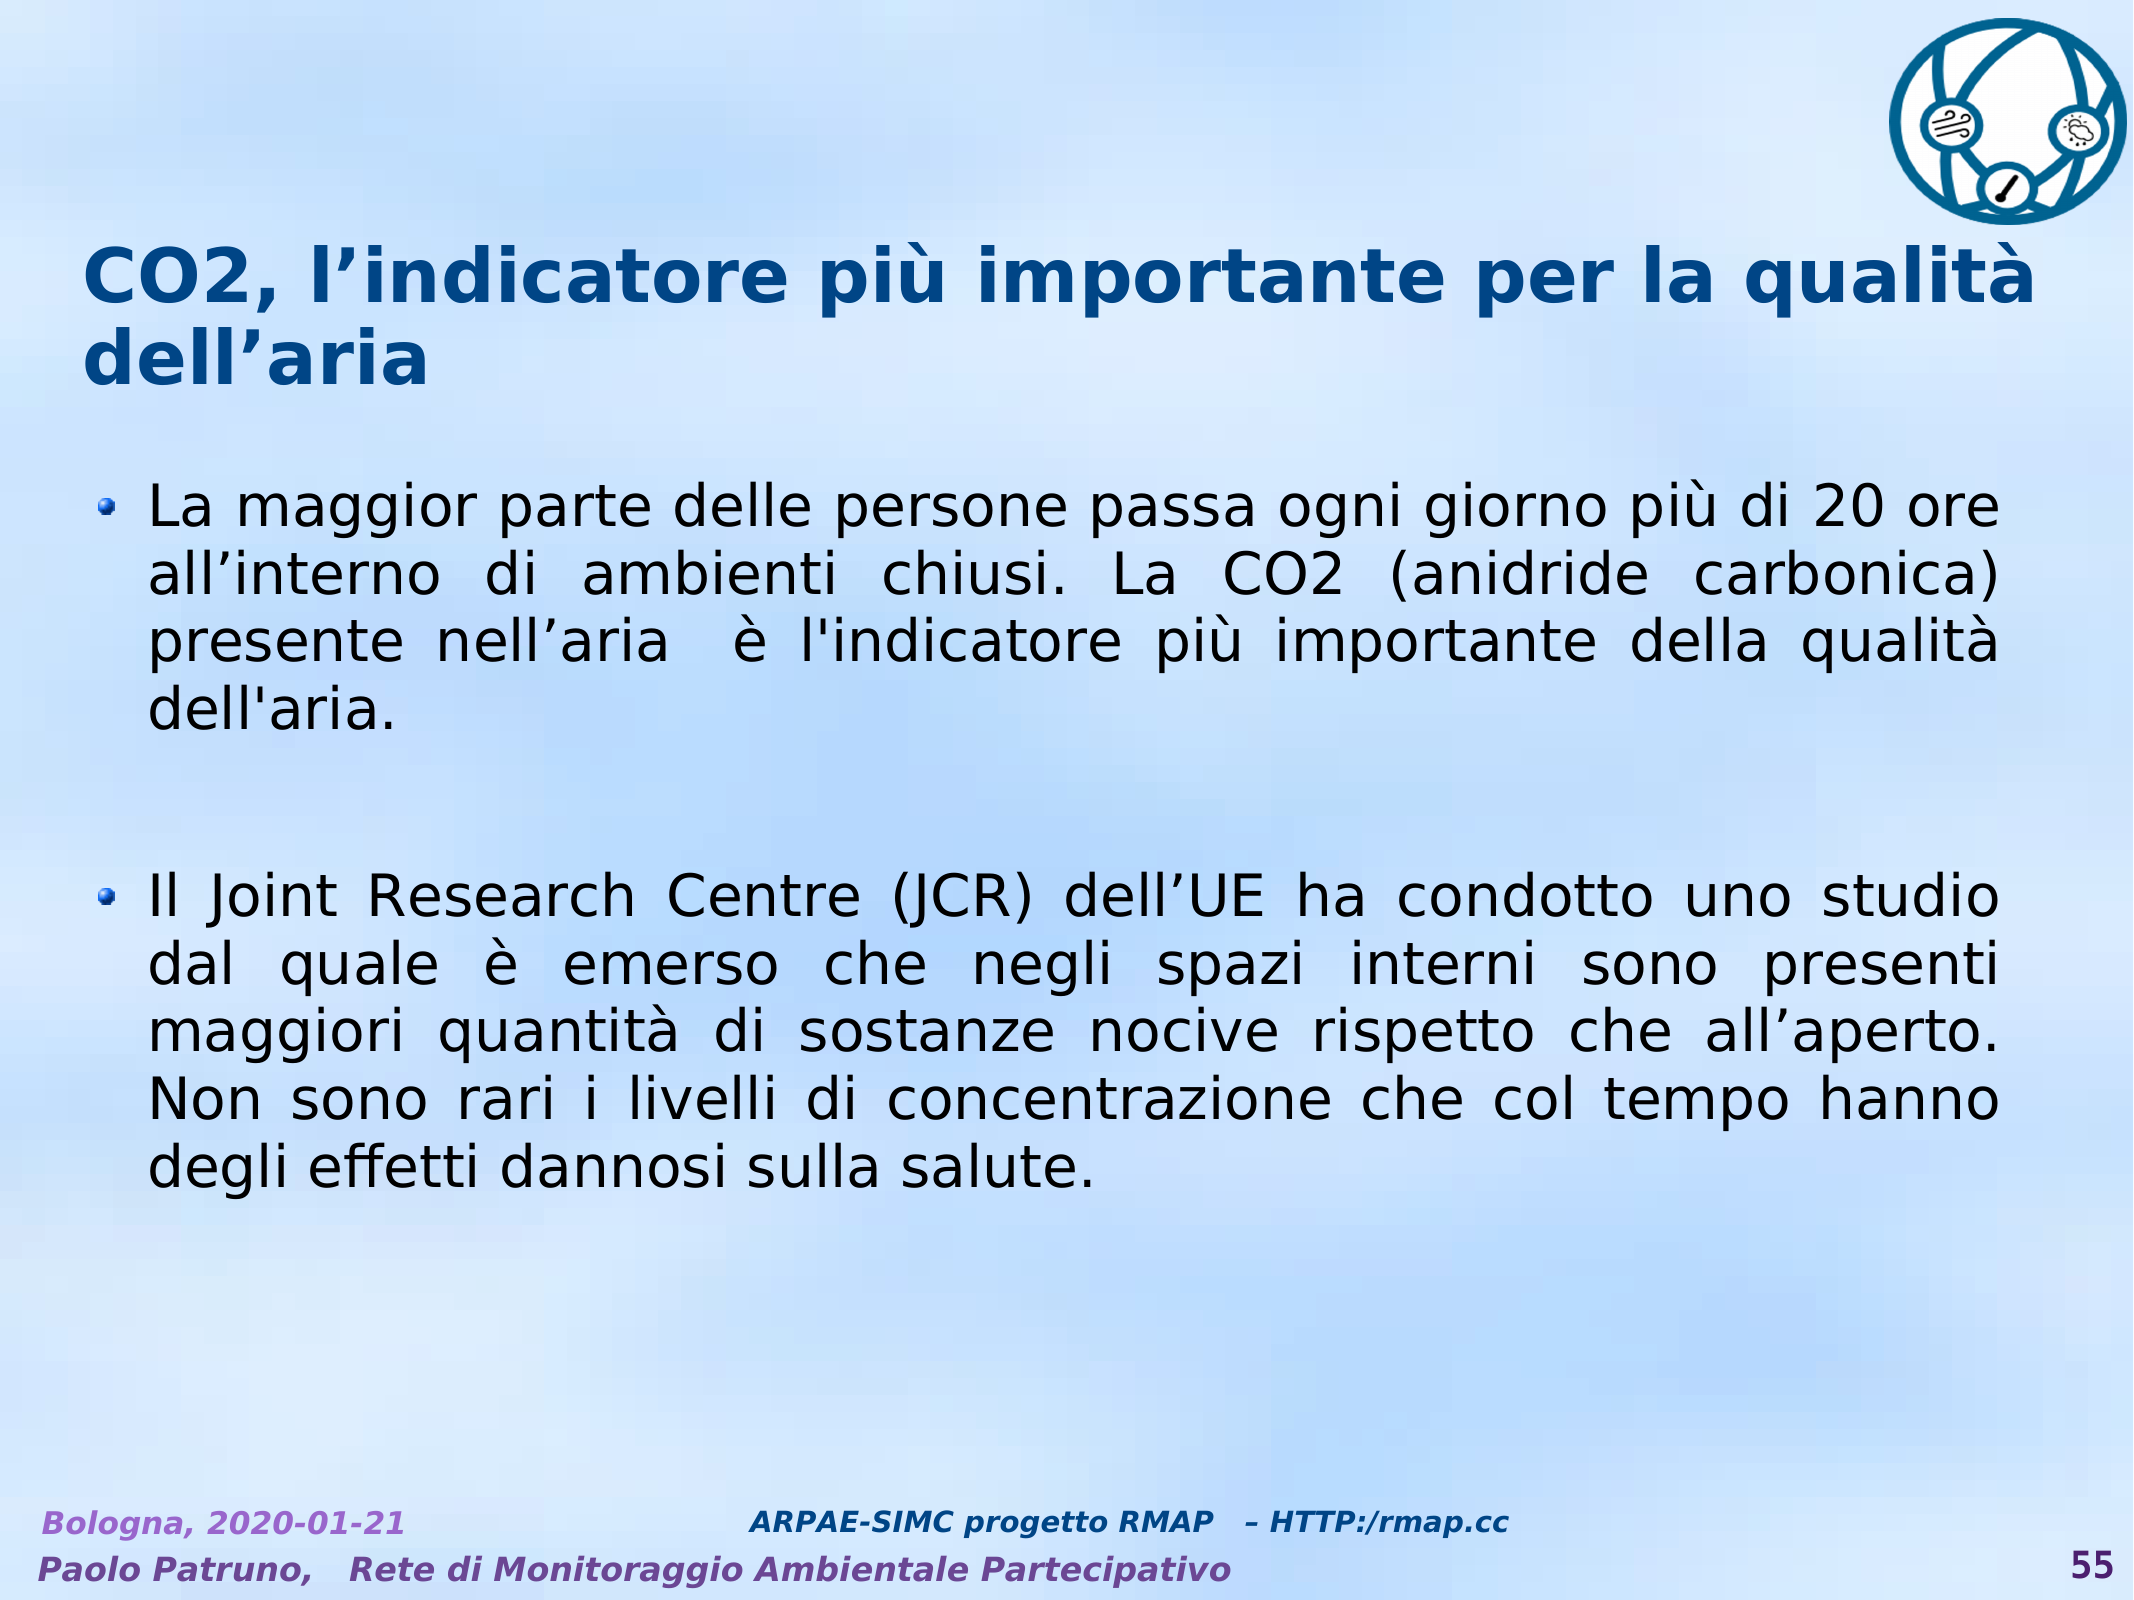

# CO2, l’indicatore più importante per la qualità dell’aria
La maggior parte delle persone passa ogni giorno più di 20 ore all’interno di ambienti chiusi. La CO2 (anidride carbonica) presente nell’aria è l'indicatore più importante della qualità dell'aria.
Il Joint Research Centre (JCR) dell’UE ha condotto uno studio dal quale è emerso che negli spazi interni sono presenti maggiori quantità di sostanze nocive rispetto che all’aperto. Non sono rari i livelli di concentrazione che col tempo hanno degli effetti dannosi sulla salute.